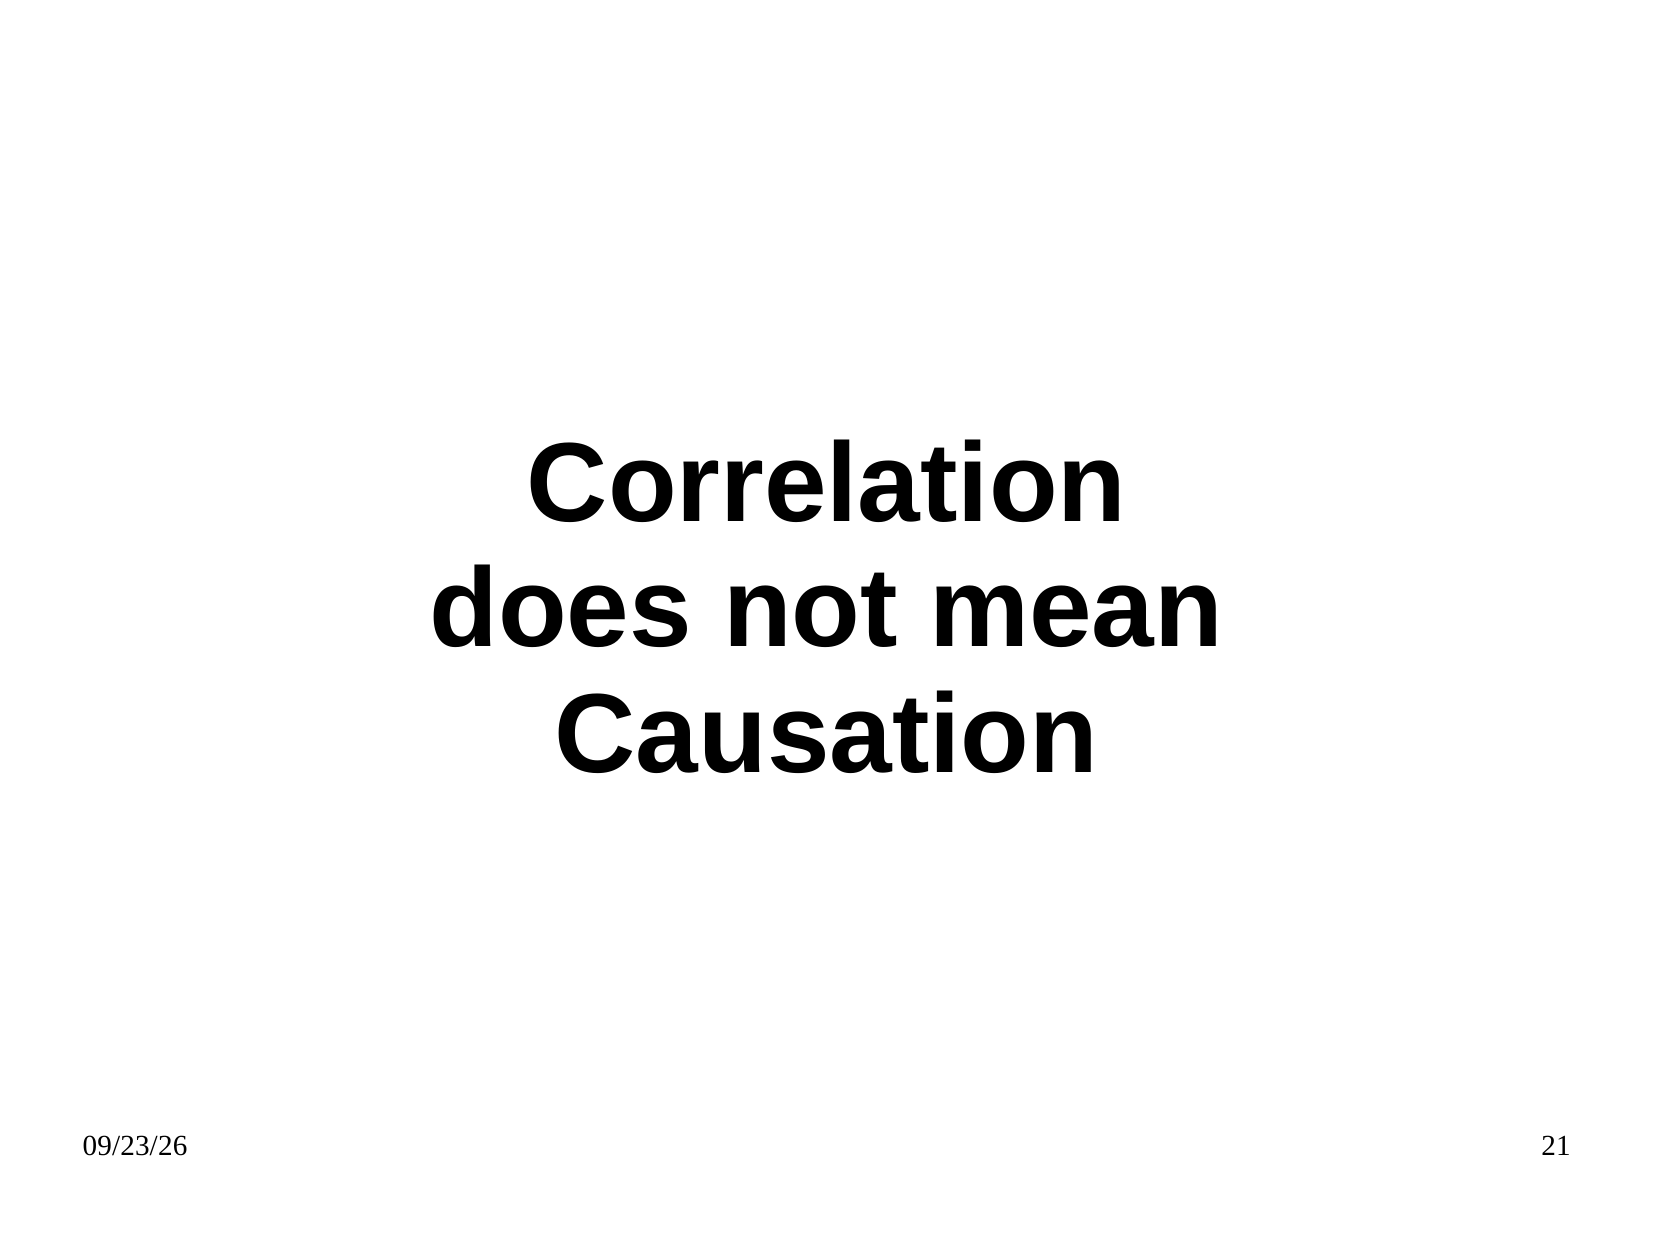

# Correlation does not mean Causation
21